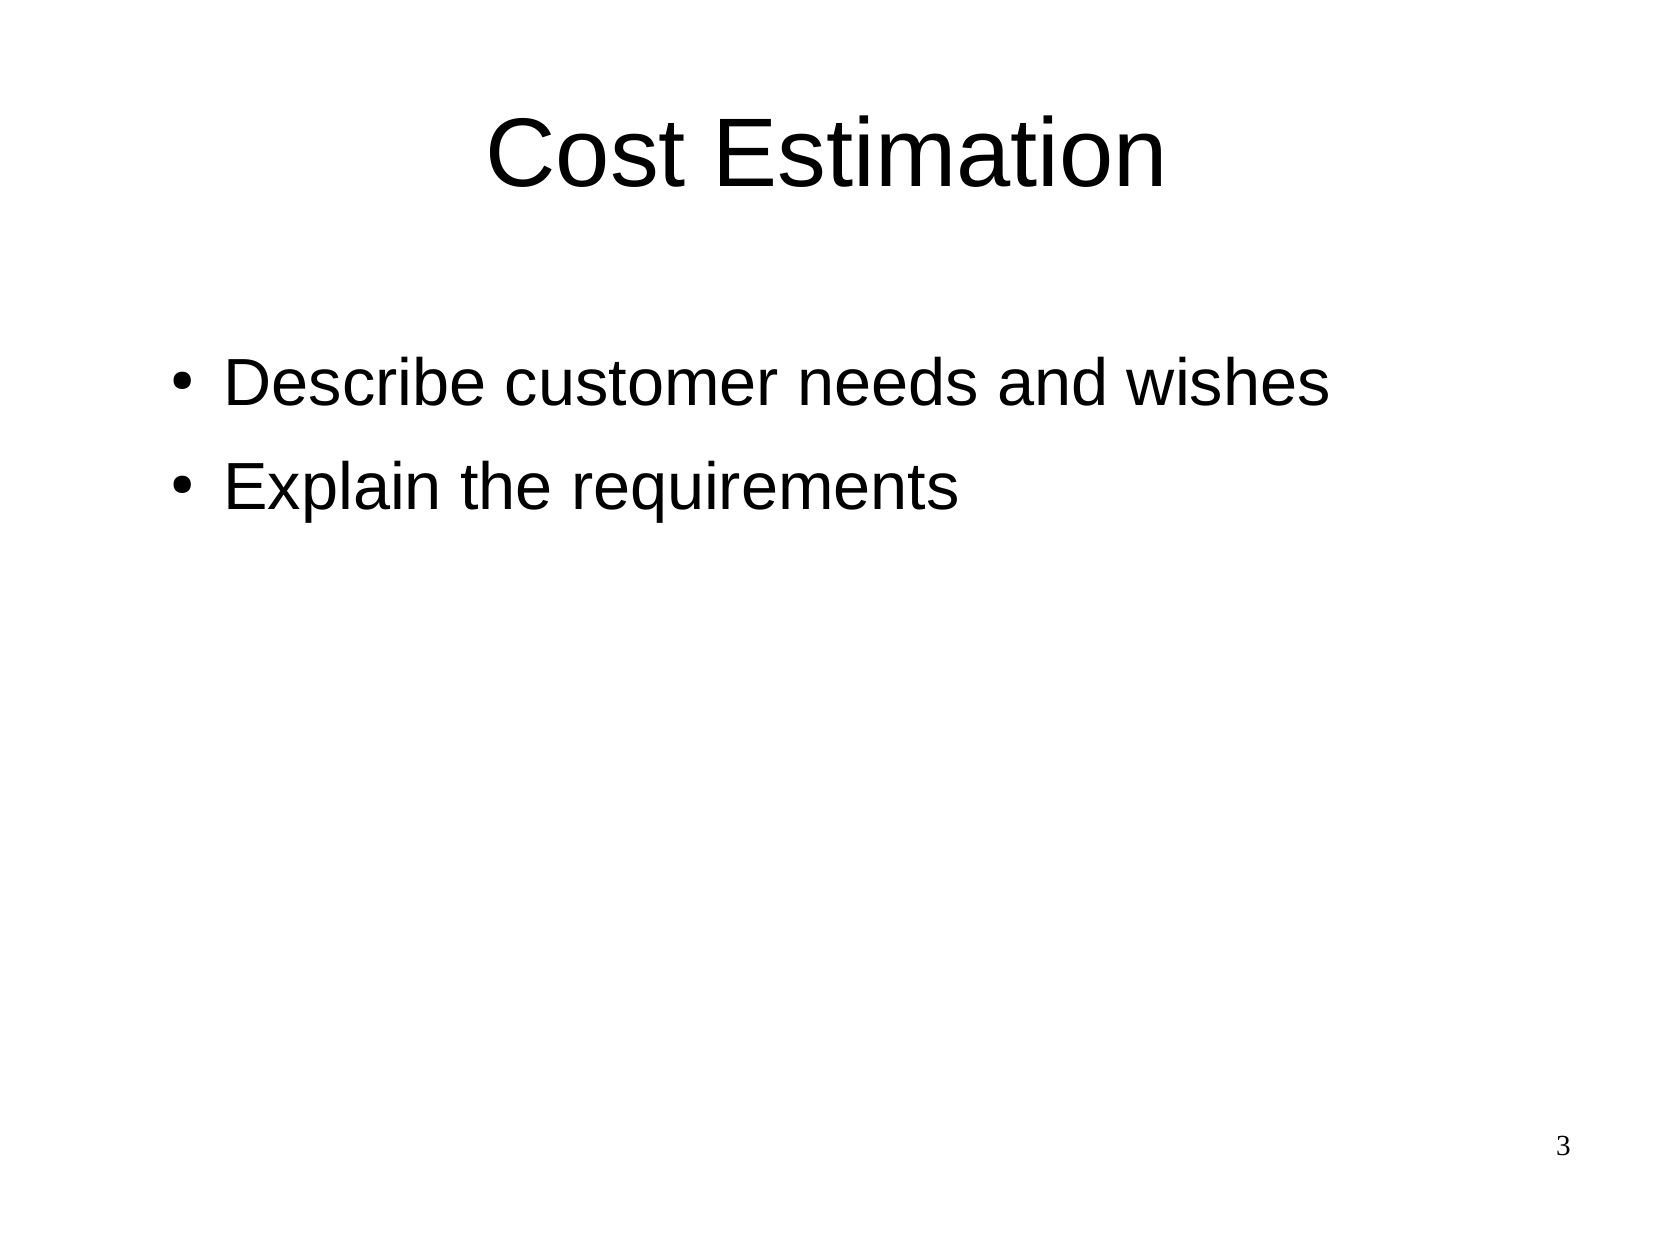

# Cost Estimation
Describe customer needs and wishes
Explain the requirements
3